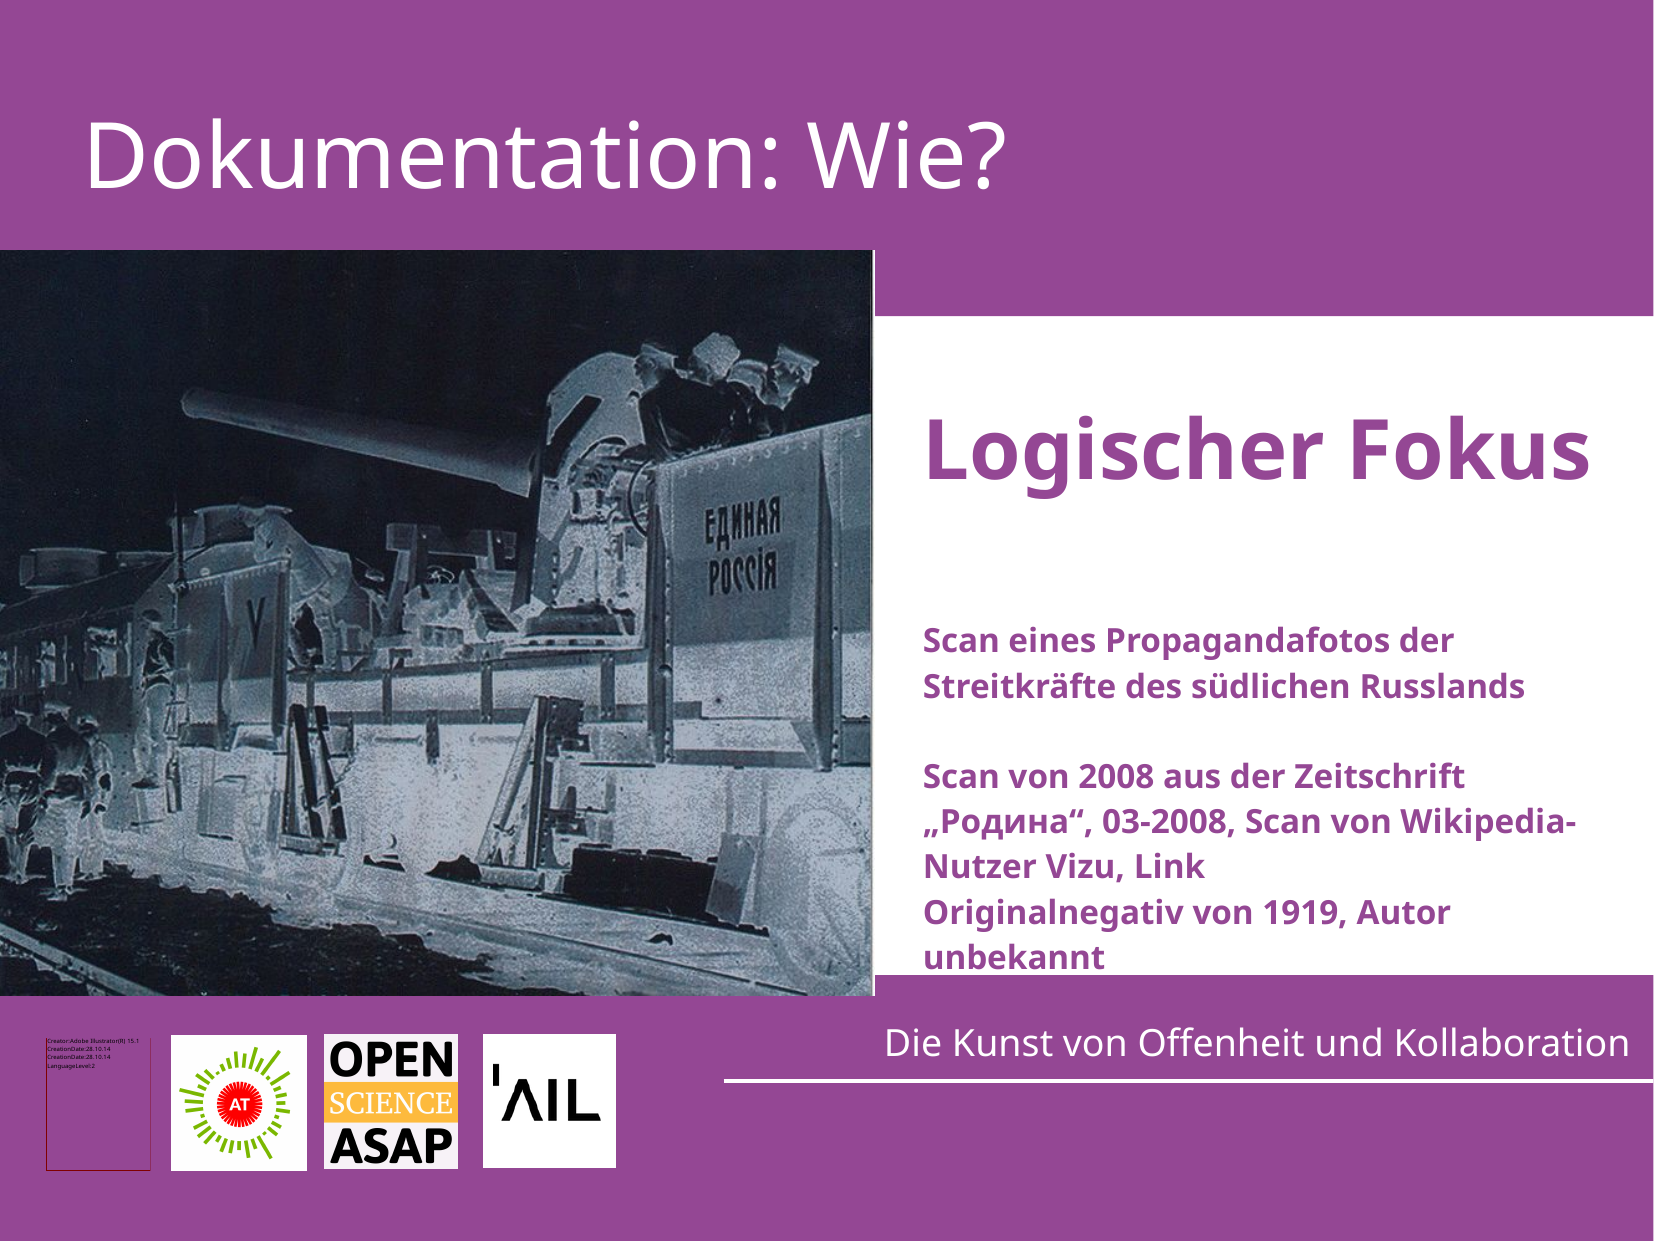

# Dokumentation: Wie?
Logischer Fokus
Scan eines Propagandafotos der Streitkräfte des südlichen Russlands
Scan von 2008 aus der Zeitschrift „Родина“, 03-2008, Scan von Wikipedia-Nutzer Vizu, Link
Originalnegativ von 1919, Autor unbekannt
Die Kunst von Offenheit und Kollaboration